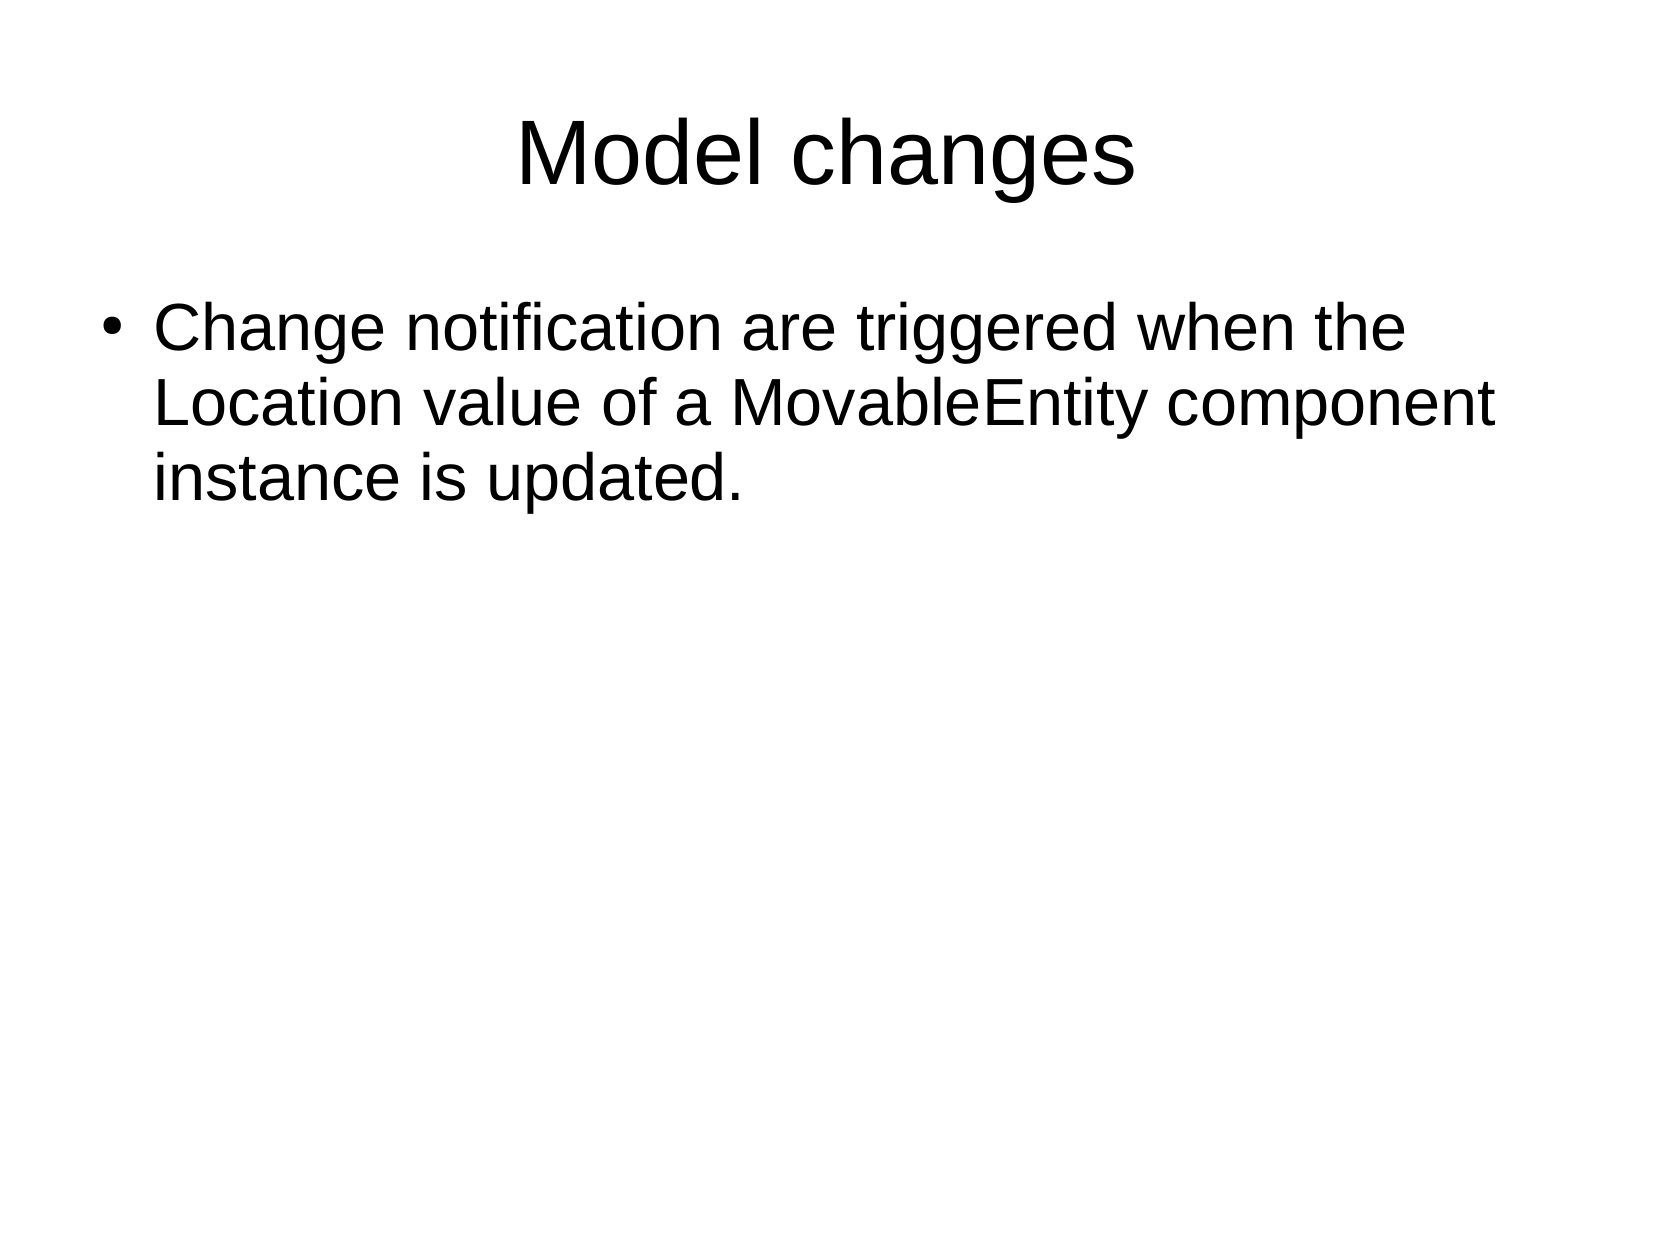

# Model changes
Change notification are triggered when the Location value of a MovableEntity component instance is updated.